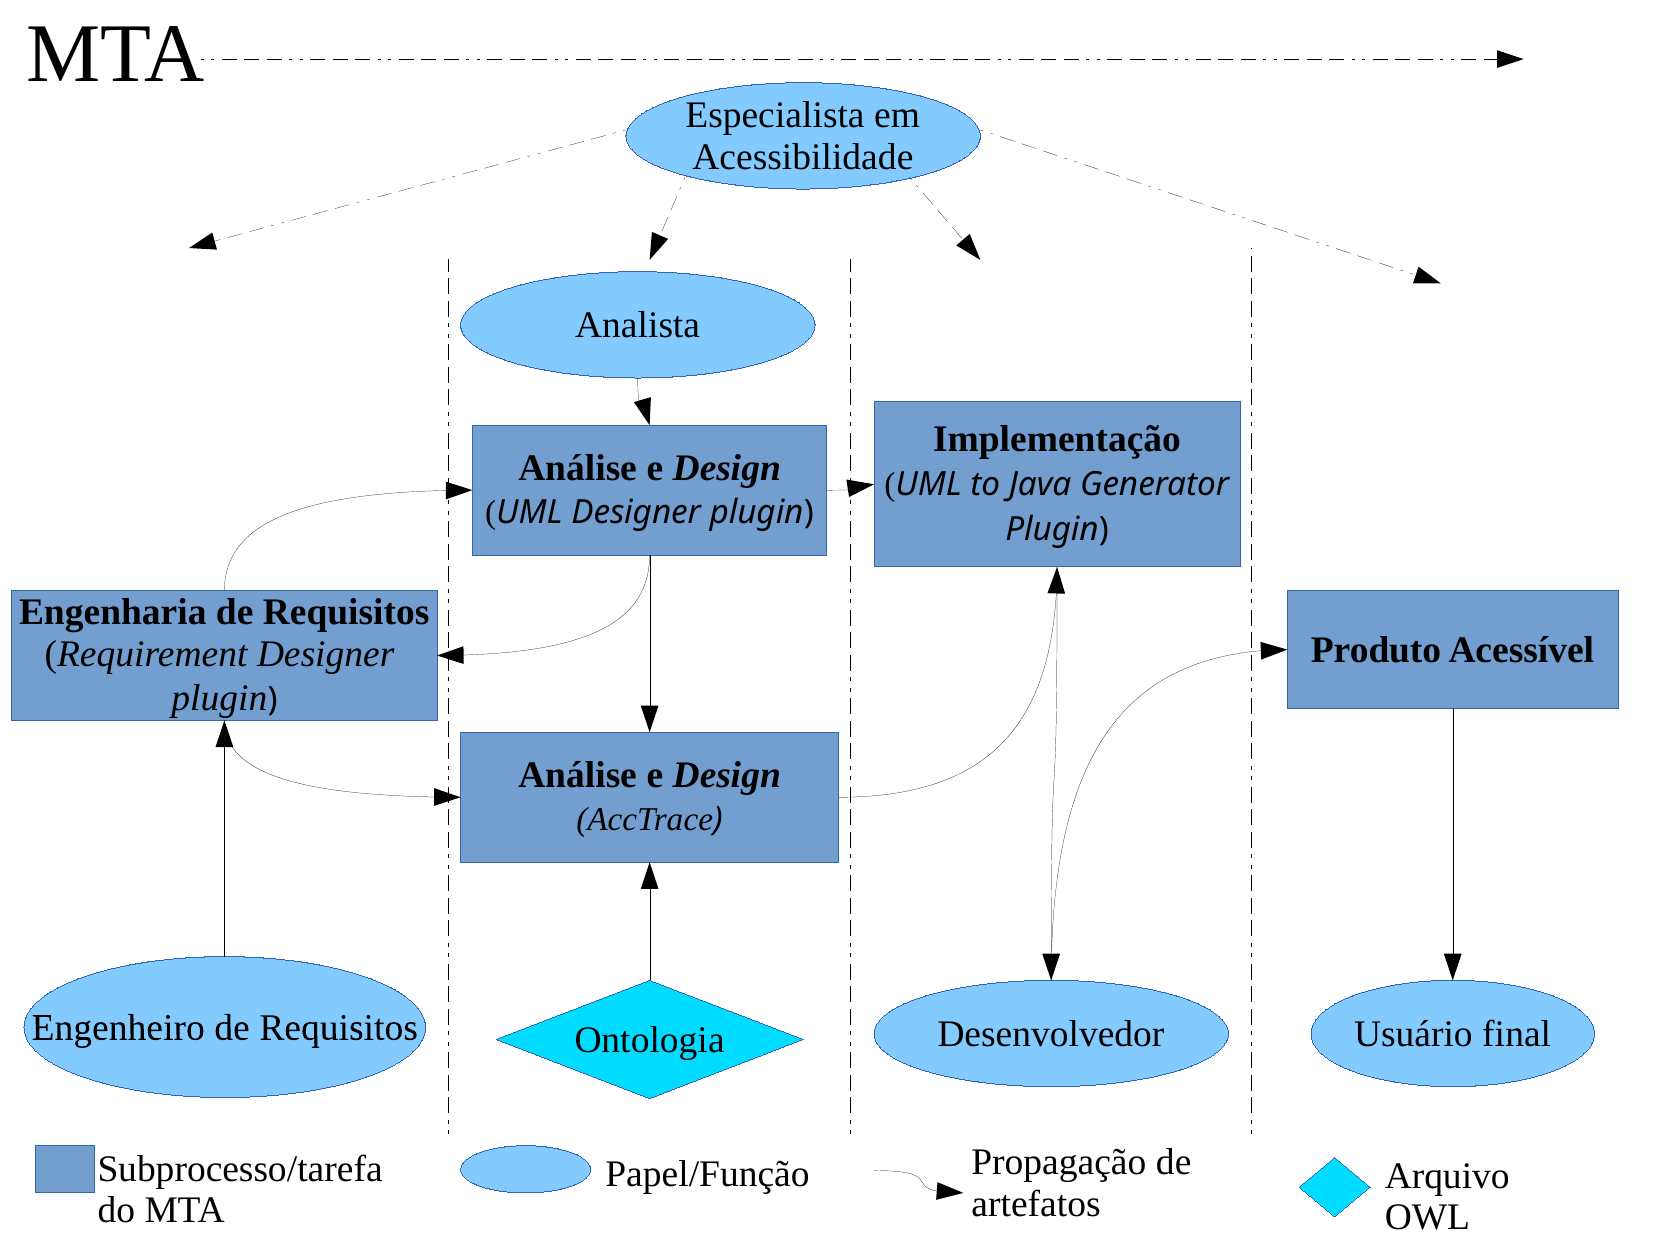

MTA
Especialista em
Acessibilidade
Analista
Implementação
(UML to Java Generator
Plugin)
Análise e Design
(UML Designer plugin)
Engenharia de Requisitos
(Requirement Designer
plugin)
Produto Acessível
Análise e Design
(AccTrace)
Engenheiro de Requisitos
Ontologia
Desenvolvedor
Usuário final
Propagação de artefatos
Subprocesso/tarefa do MTA
Papel/Função
Arquivo OWL